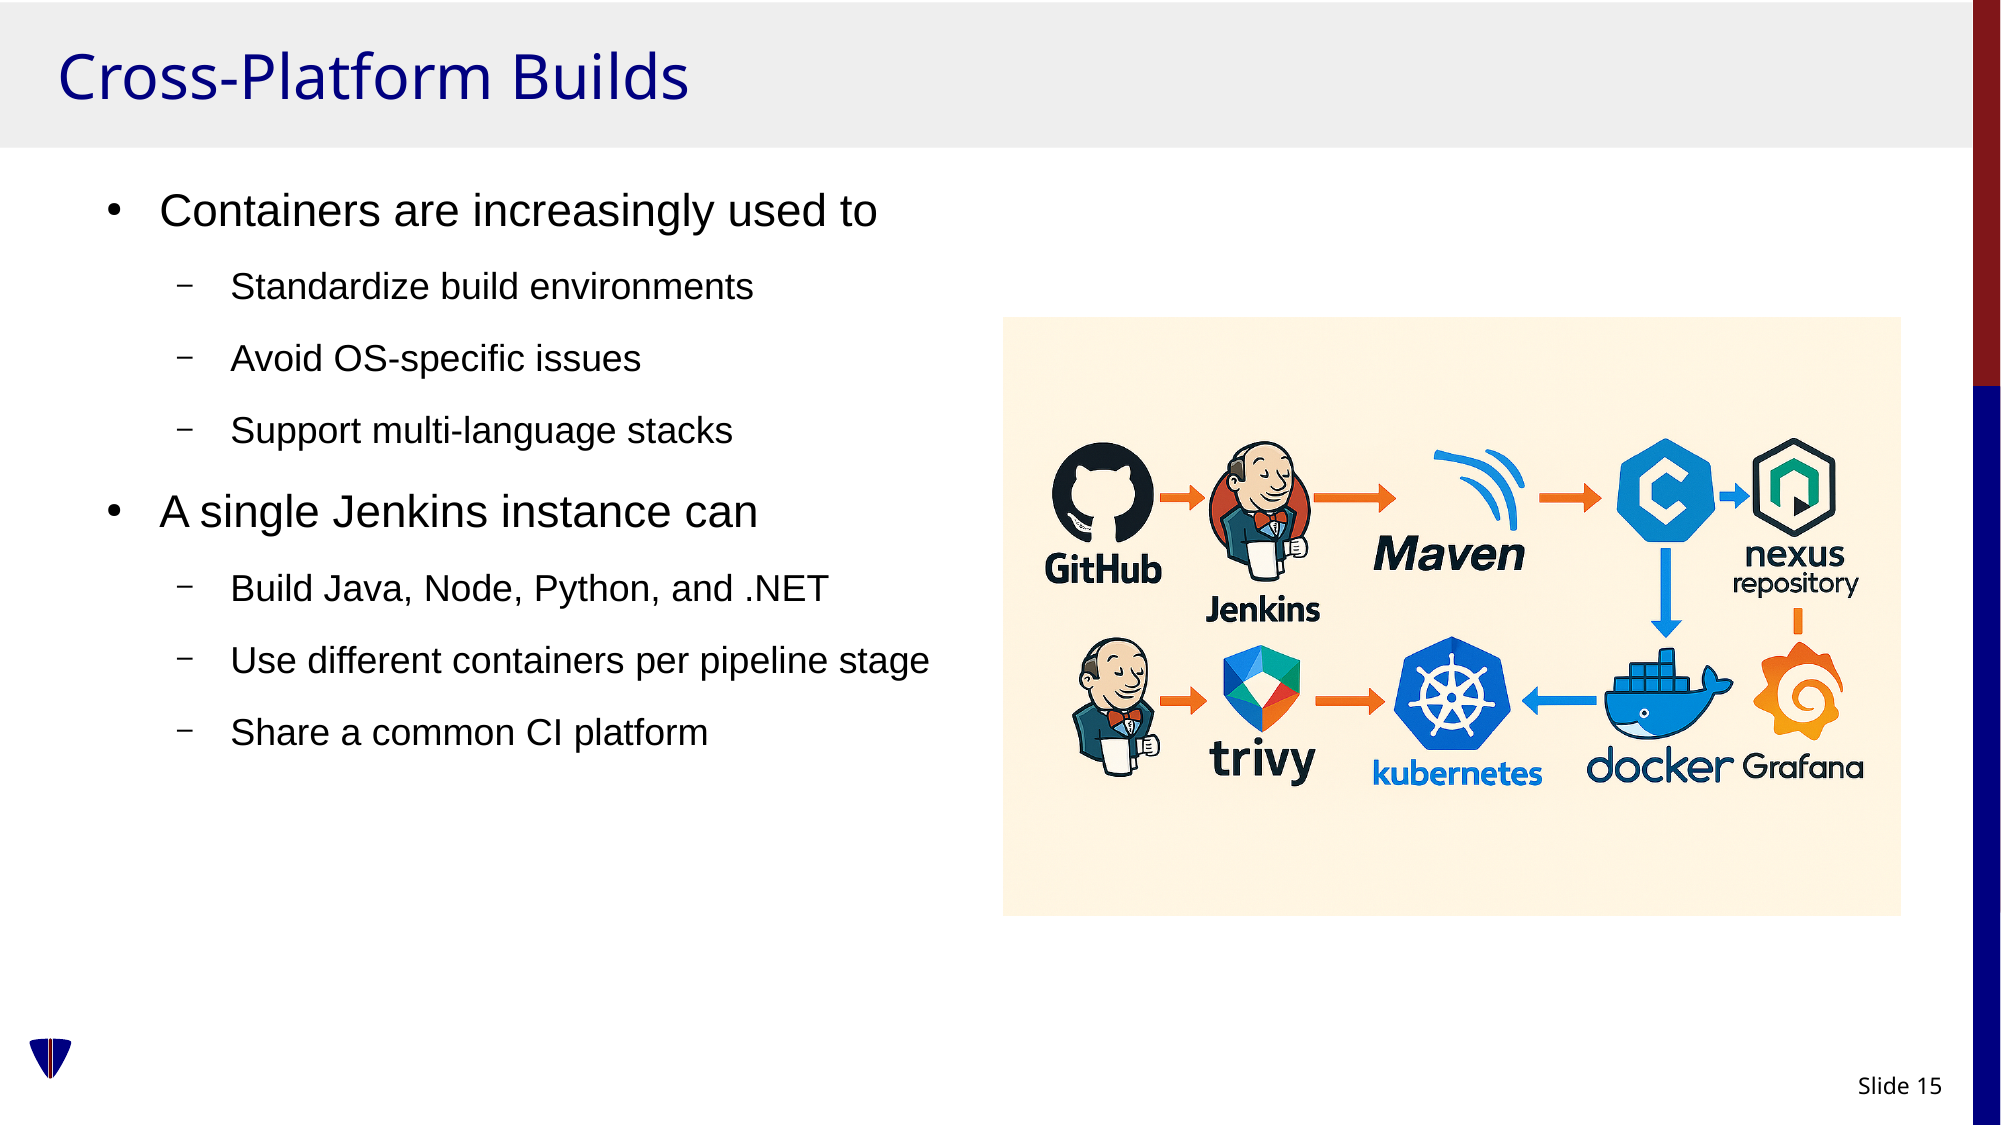

# Cross-Platform Builds
Containers are increasingly used to
Standardize build environments
Avoid OS-specific issues
Support multi-language stacks
A single Jenkins instance can
Build Java, Node, Python, and .NET
Use different containers per pipeline stage
Share a common CI platform